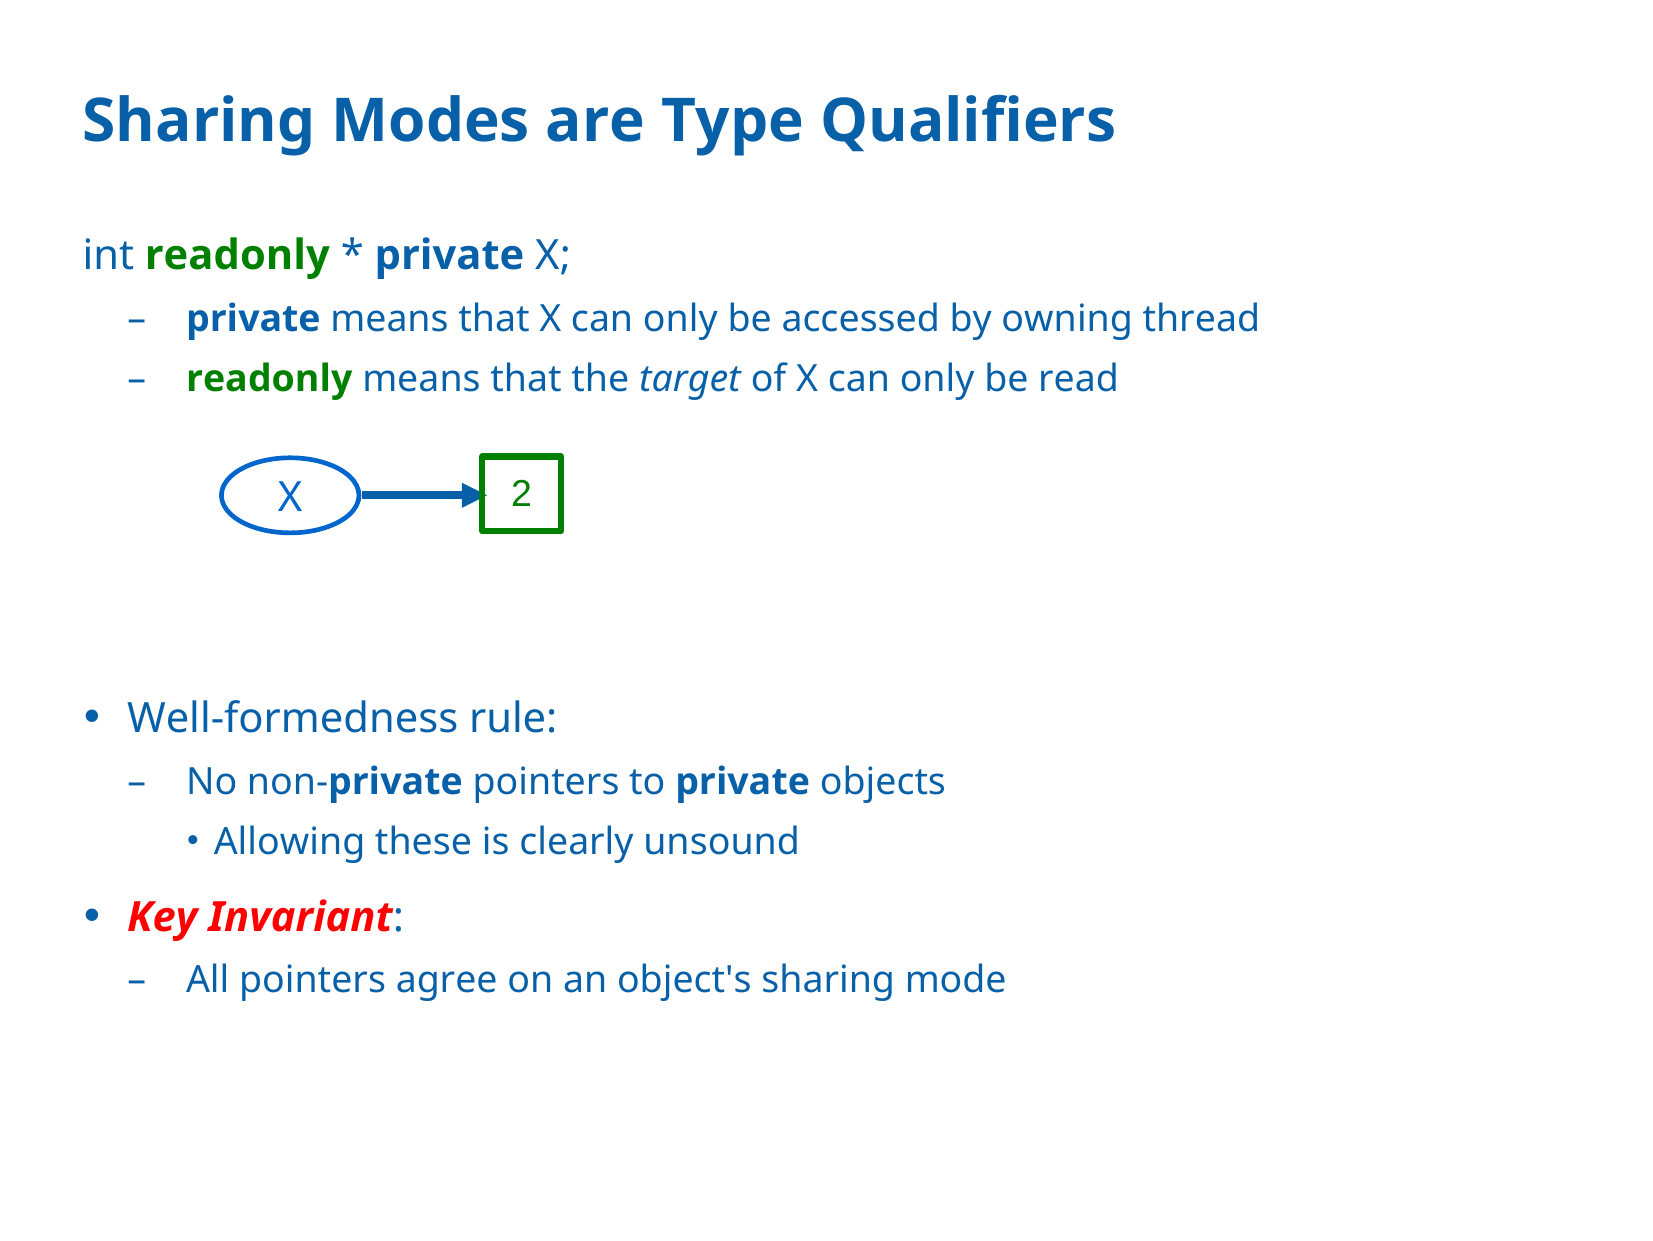

# Sharing Modes are Type Qualifiers
int readonly * private X;
private means that X can only be accessed by owning thread
readonly means that the target of X can only be read
Well-formedness rule:
No non-private pointers to private objects
Allowing these is clearly unsound
Key Invariant:
All pointers agree on an object's sharing mode
2
X